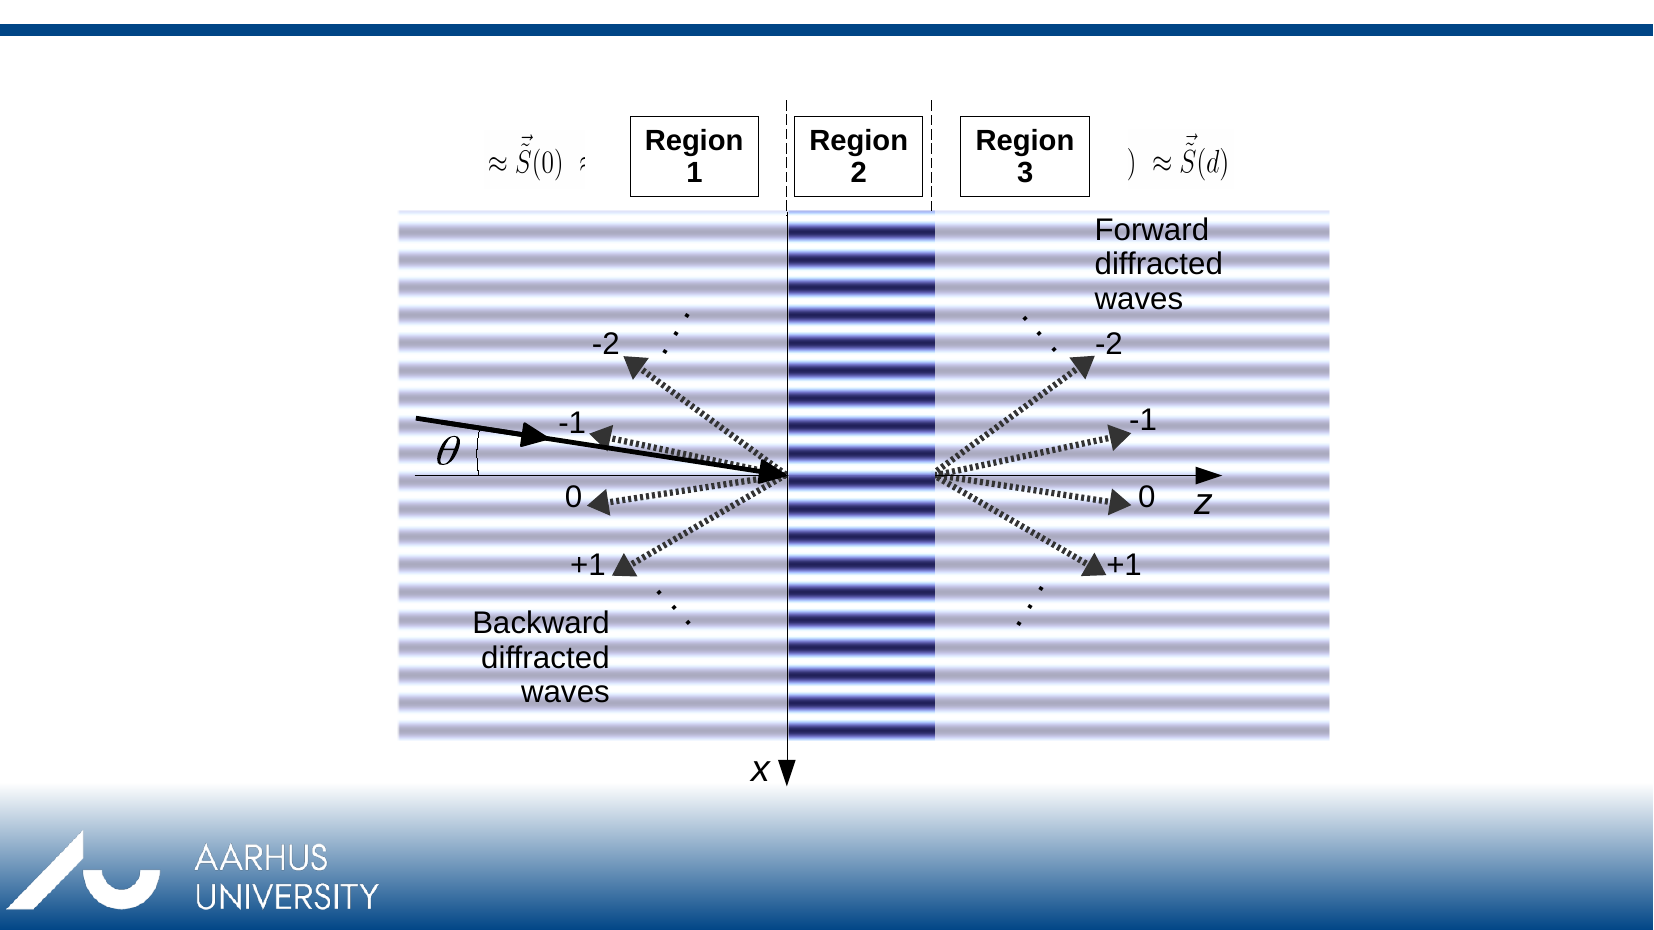

Region
1
Region
2
Region
3
Forward
diffracted
waves
. . .
-2
-1
0
+1
. . .
. . .
-2
-1
0
+1
. . .
Backward
diffracted
waves
z
x